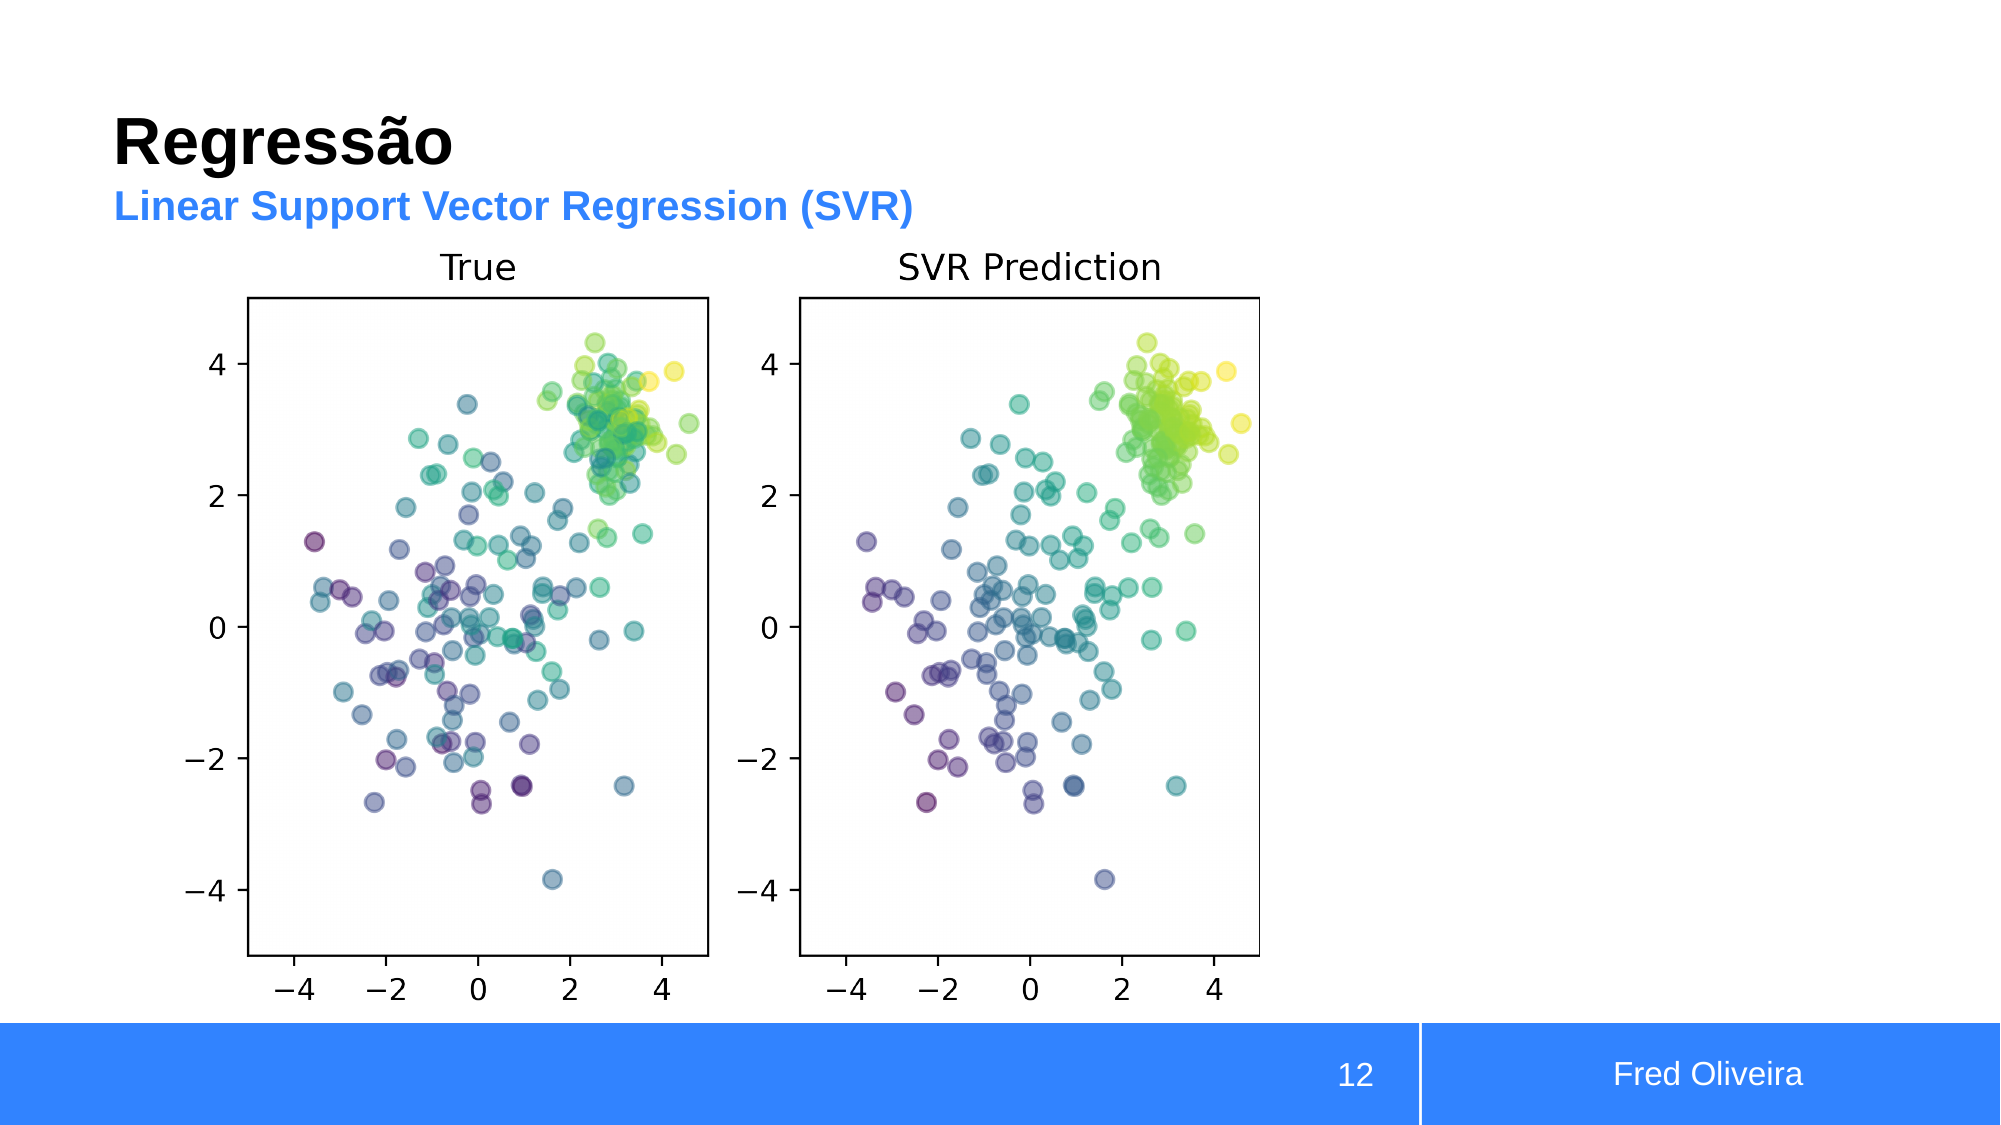

# Regressão
Linear Support Vector Regression (SVR)
Fred Oliveira